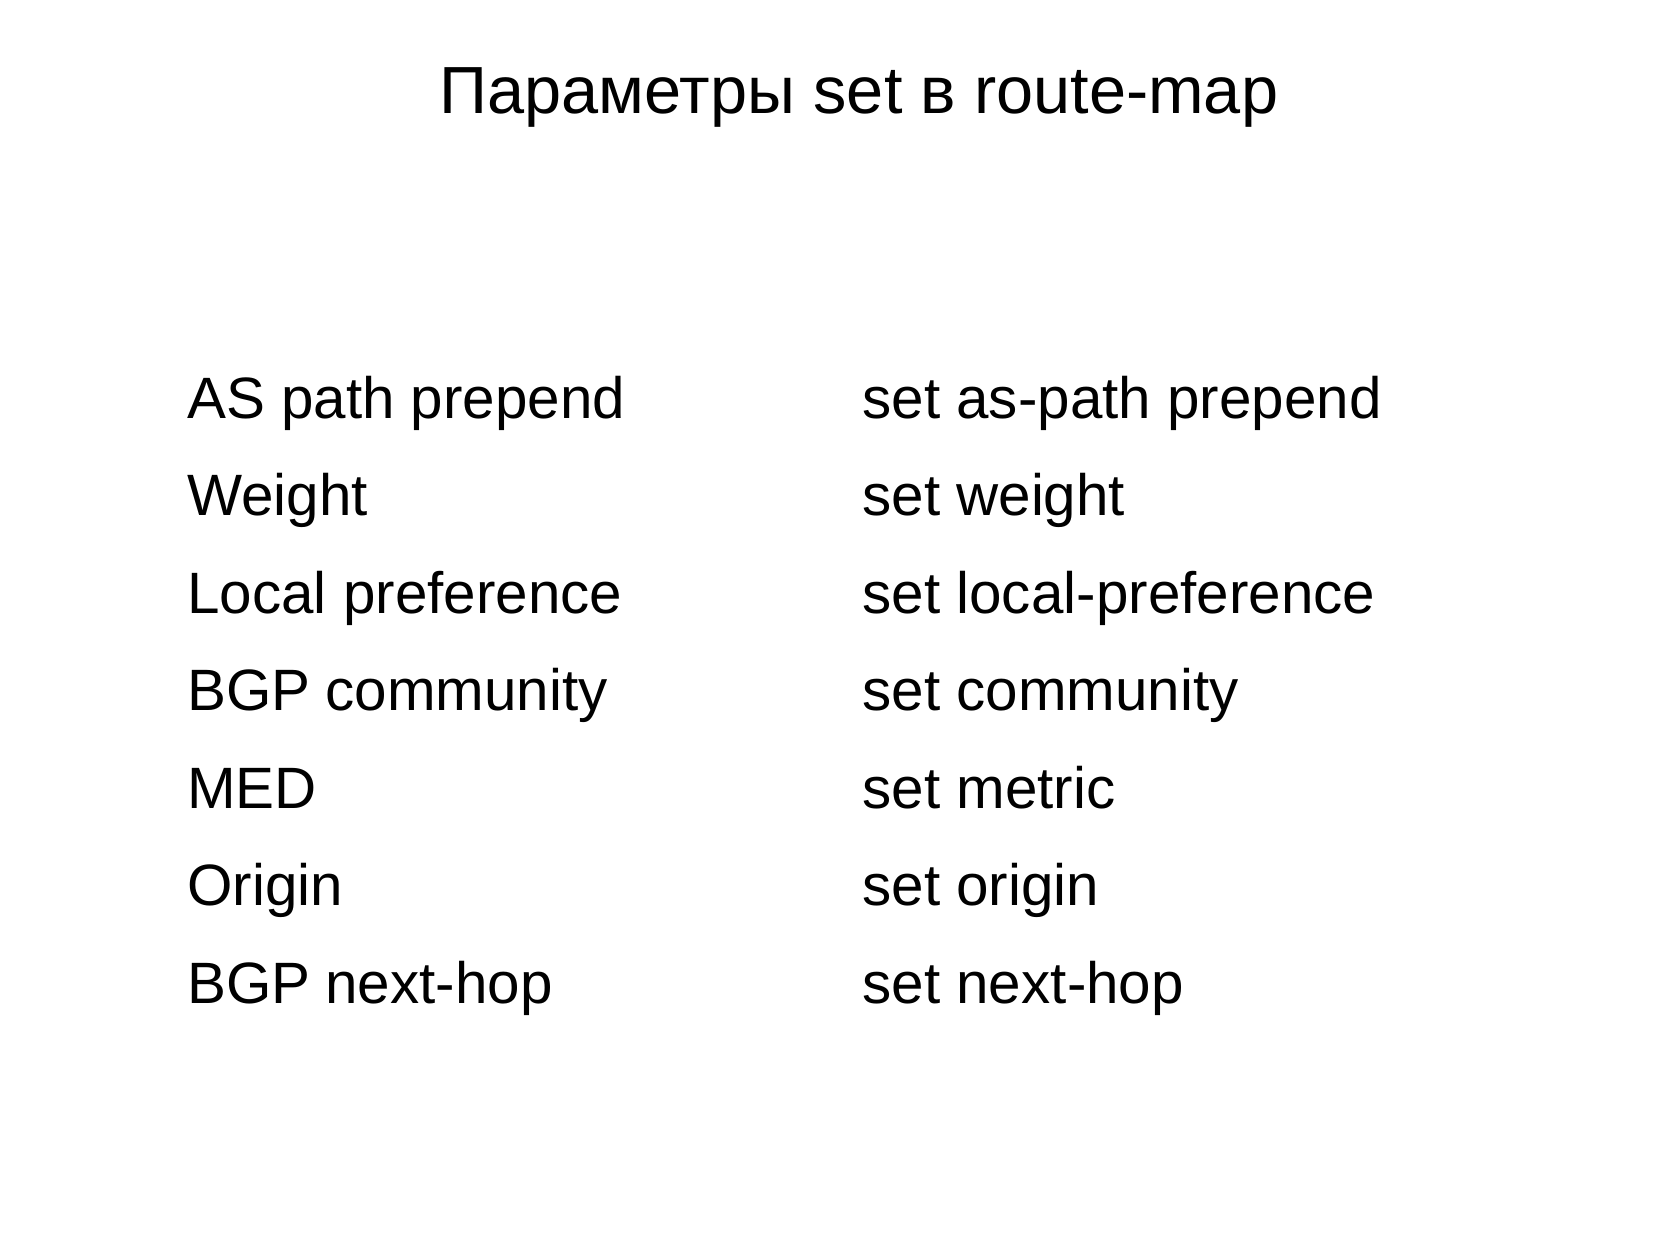

# Параметры set в route-map
AS path prepend				set as-path prepend
Weight							set weight
Local preference				set local-preference
BGP community				set community
MED								set metric
Origin							set origin
BGP next-hop					set next-hop